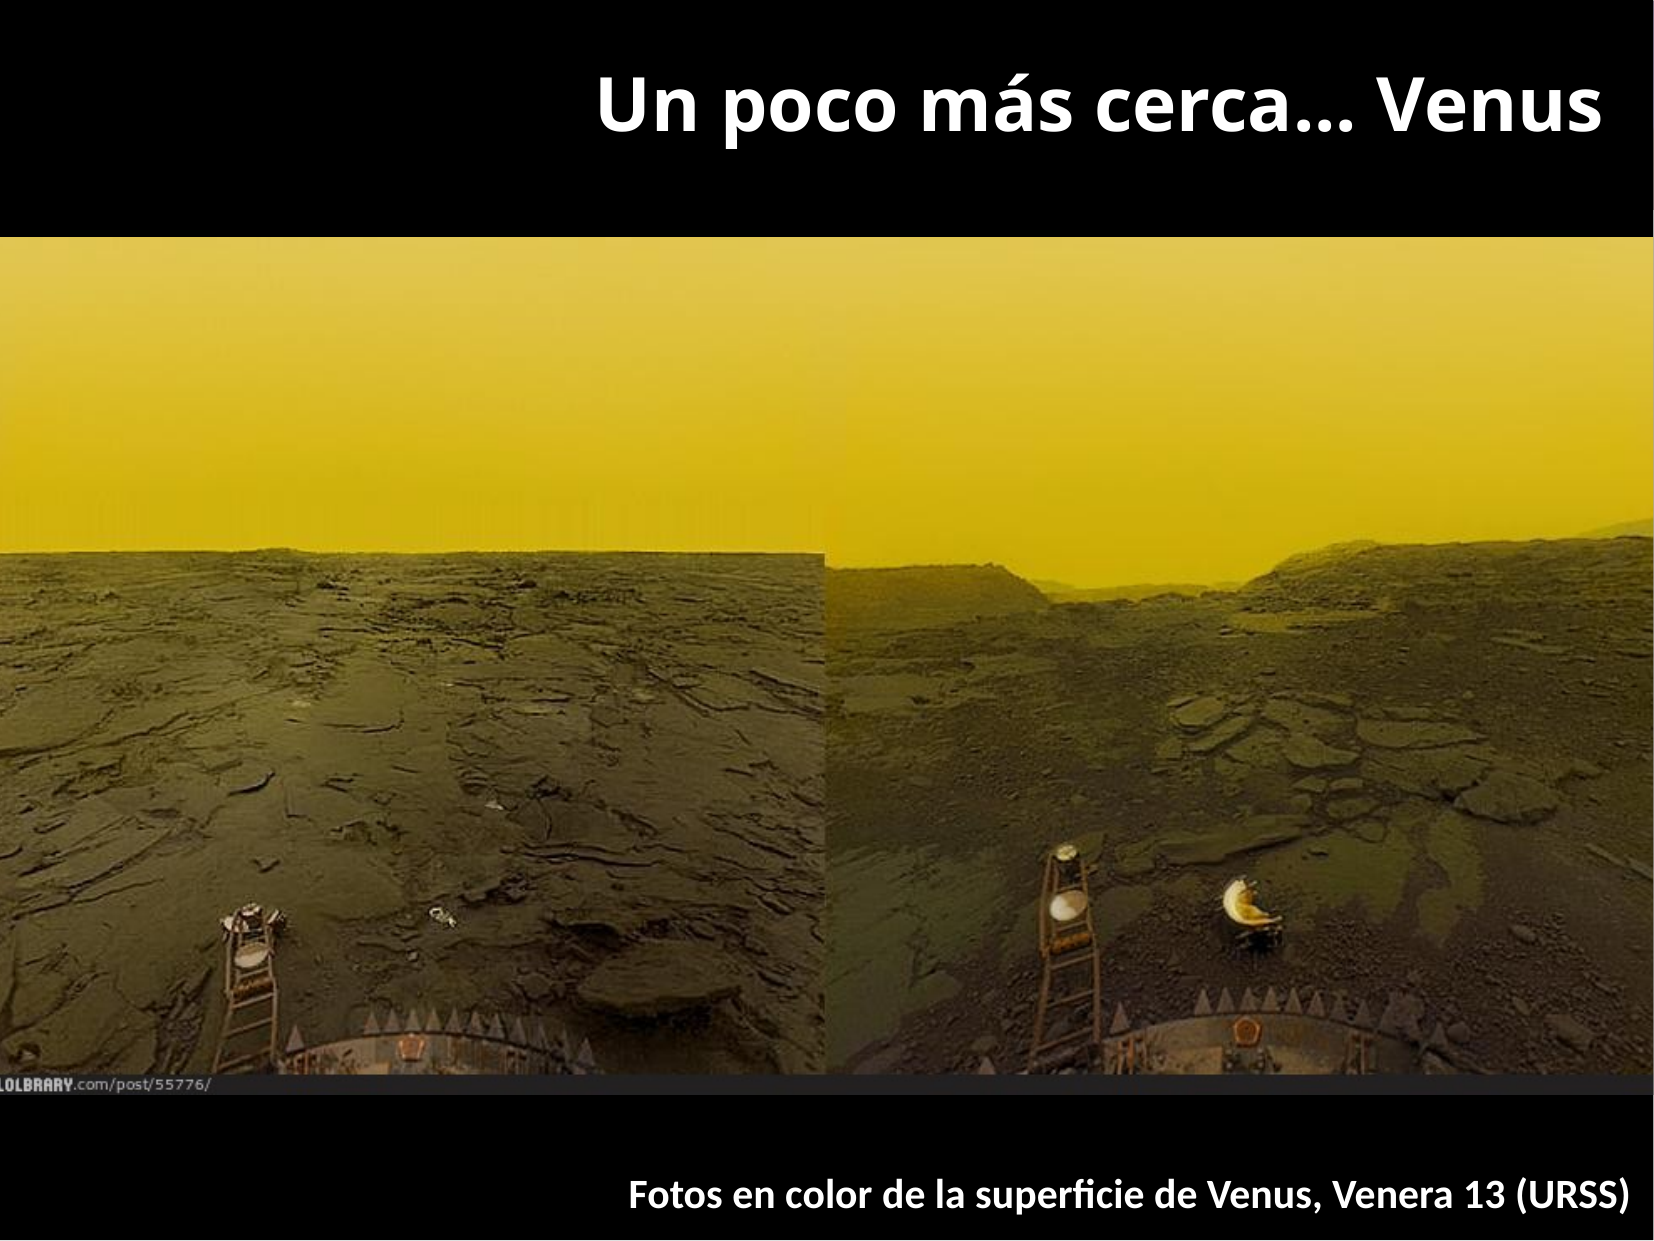

# Un poco más cerca... Venus
Fotos en color de la superficie de Venus, Venera 13 (URSS)
FÍSICA III B
7